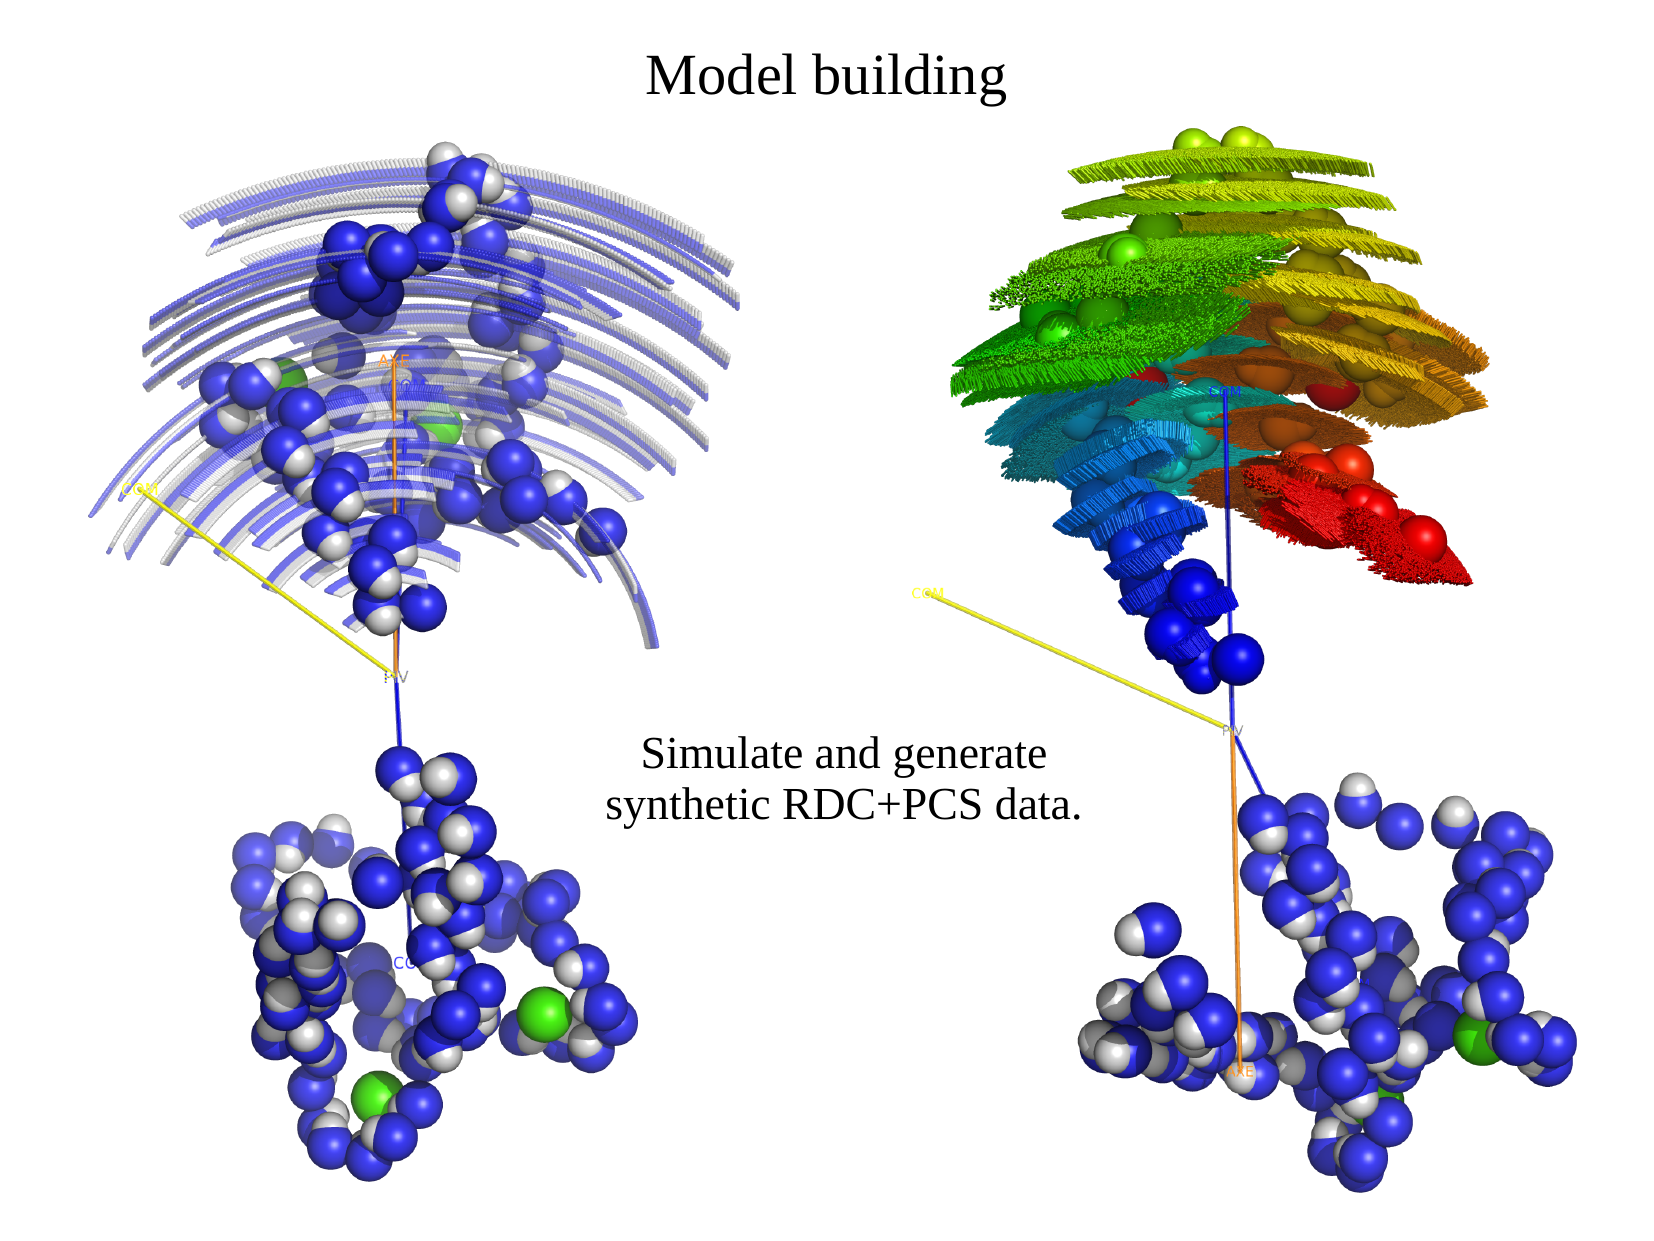

Model building
Simulate and generate
synthetic RDC+PCS data.